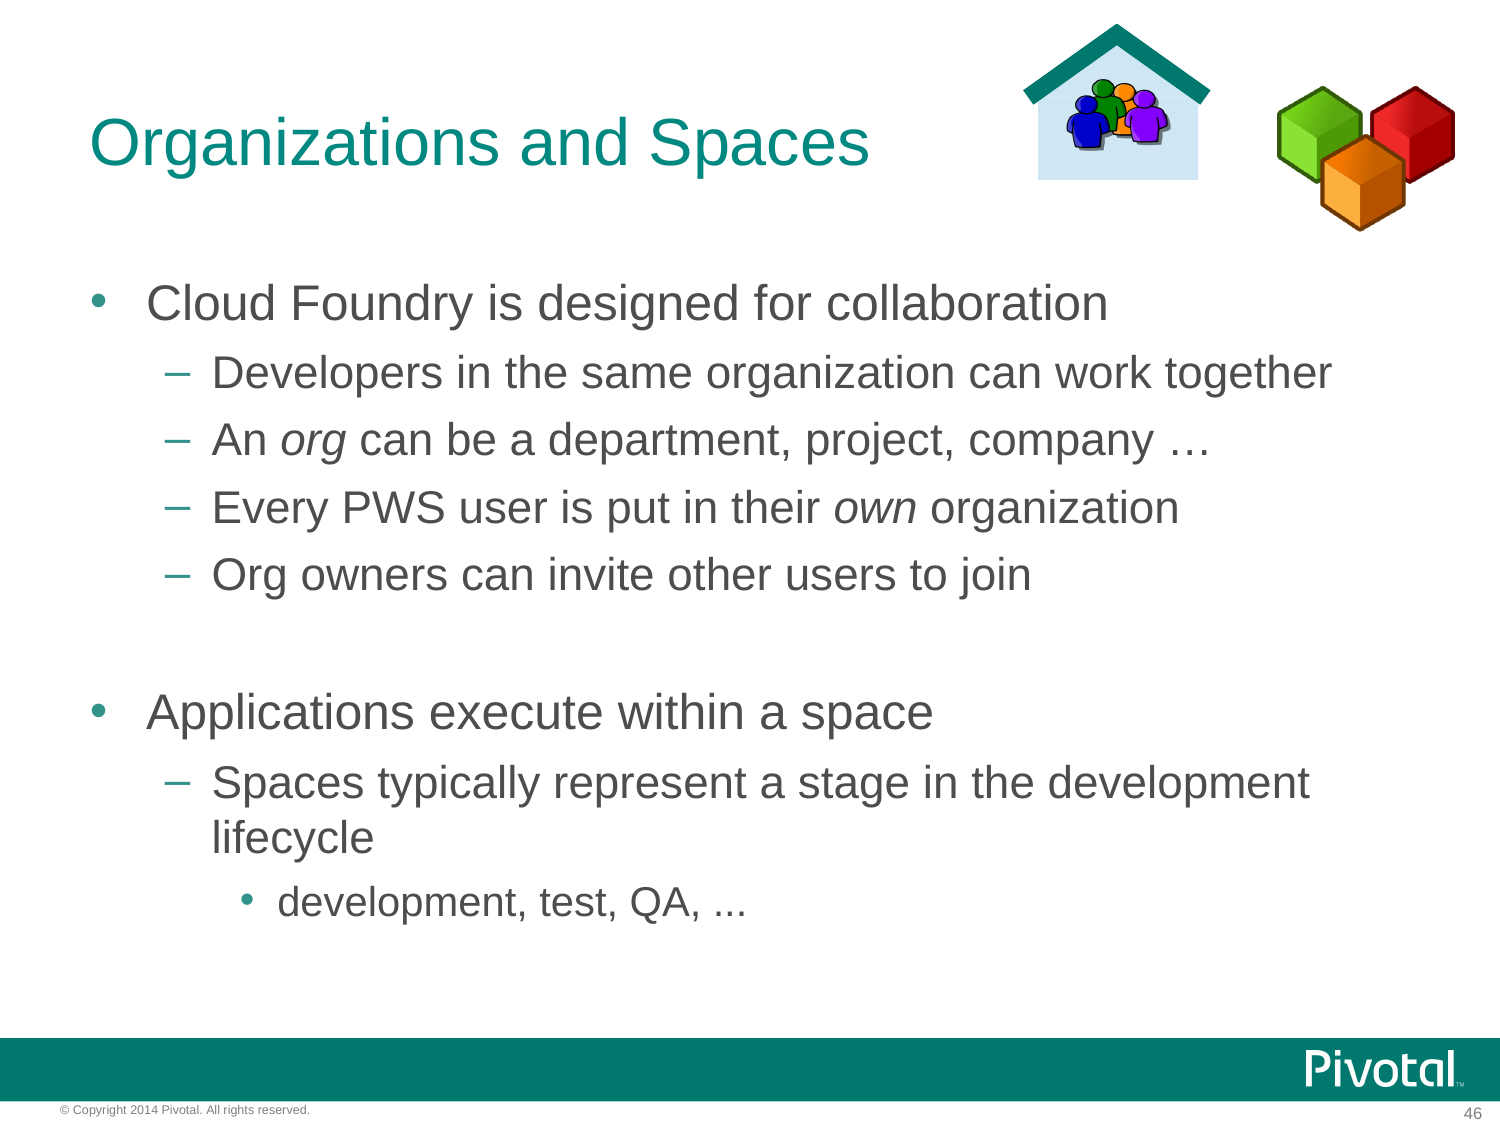

# Organizations and Spaces
Cloud Foundry is designed for collaboration
Developers in the same organization can work together
An org can be a department, project, company …
Every PWS user is put in their own organization
Org owners can invite other users to join
Applications execute within a space
Spaces typically represent a stage in the development lifecycle
development, test, QA, ...